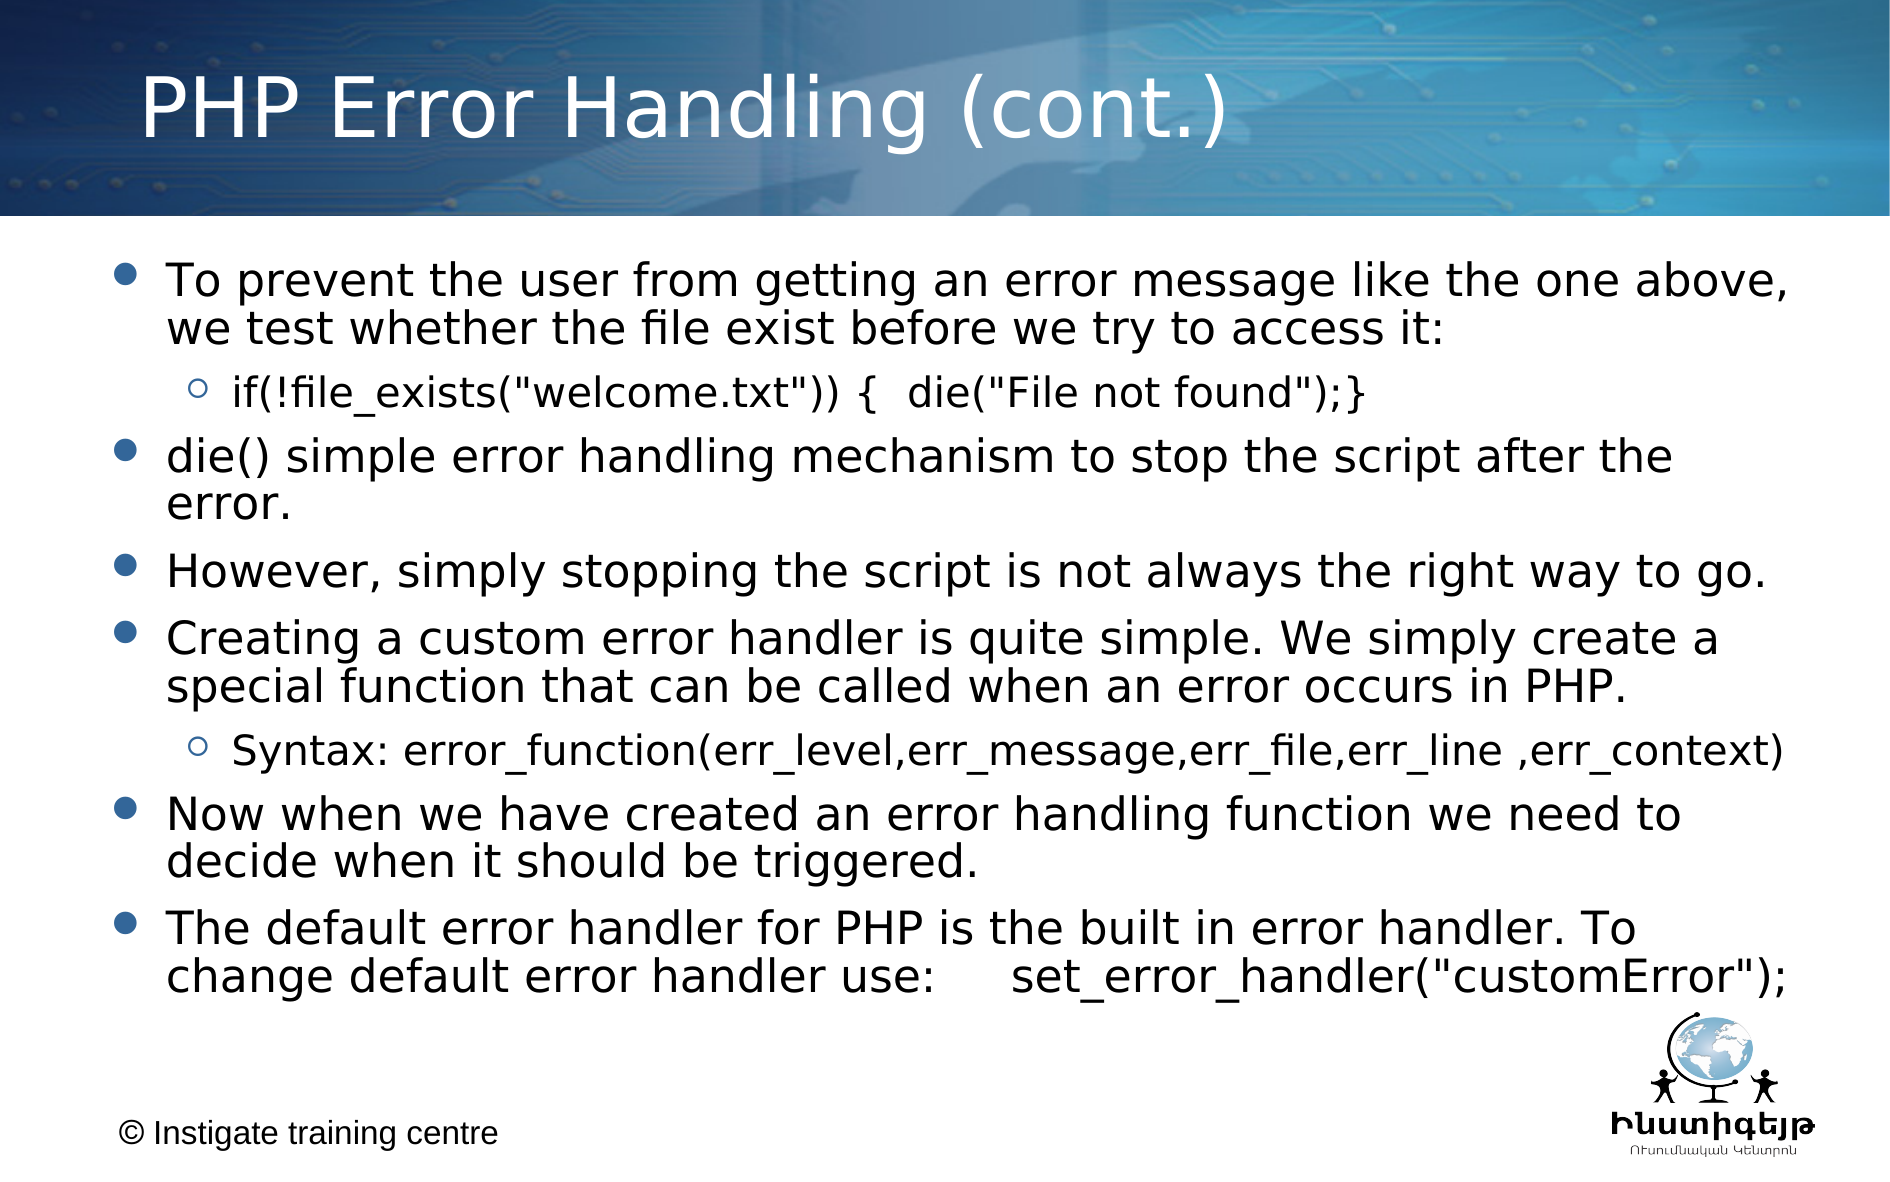

PHP Error Handling (cont.)
# To prevent the user from getting an error message like the one above, we test whether the file exist before we try to access it:
if(!file_exists("welcome.txt")) { die("File not found");}
die() simple error handling mechanism to stop the script after the error.
However, simply stopping the script is not always the right way to go.
Creating a custom error handler is quite simple. We simply create a special function that can be called when an error occurs in PHP.
Syntax: error_function(err_level,err_message,err_file,err_line ,err_context)
Now when we have created an error handling function we need to decide when it should be triggered.
The default error handler for PHP is the built in error handler. To change default error handler use:	set_error_handler("customError");